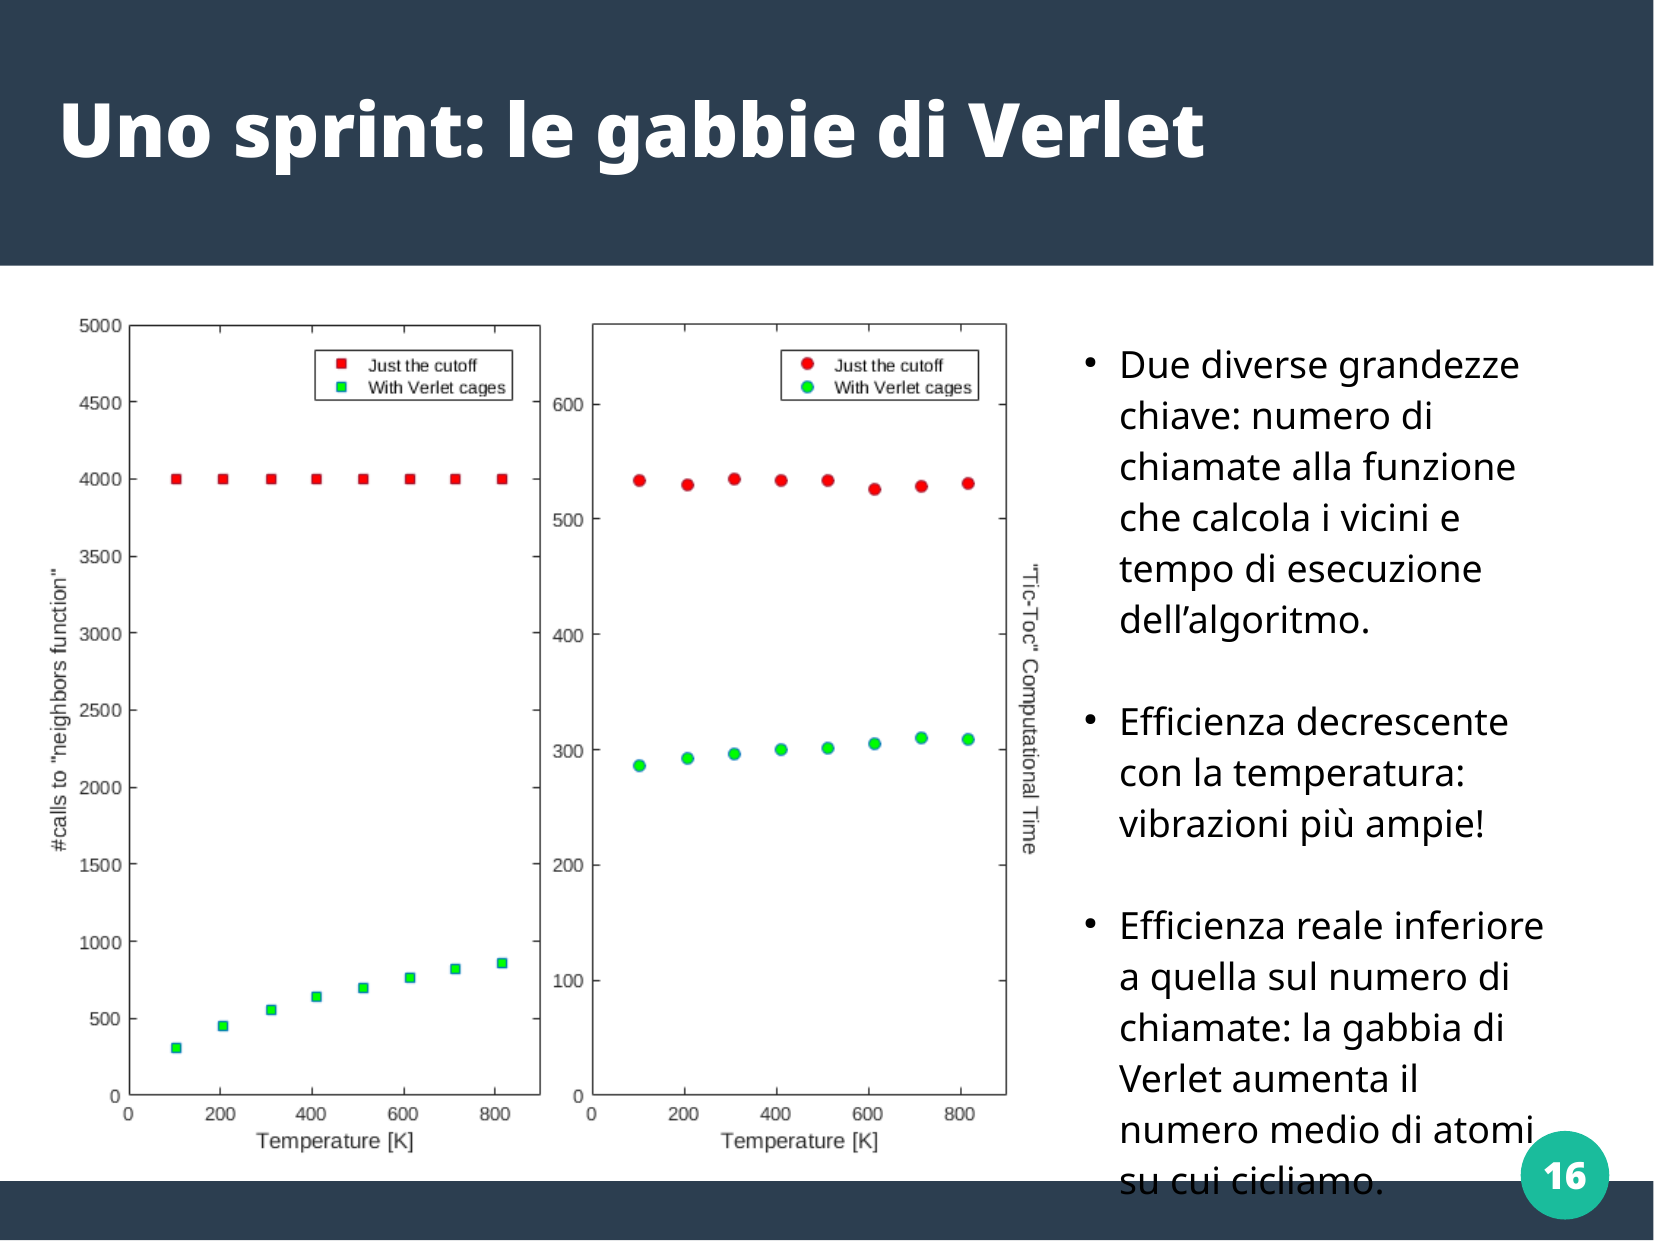

# Uno sprint: le gabbie di Verlet
Due diverse grandezze chiave: numero di chiamate alla funzione che calcola i vicini e tempo di esecuzione dell’algoritmo.
Efficienza decrescente con la temperatura: vibrazioni più ampie!
Efficienza reale inferiore a quella sul numero di chiamate: la gabbia di Verlet aumenta il numero medio di atomi su cui cicliamo.
16